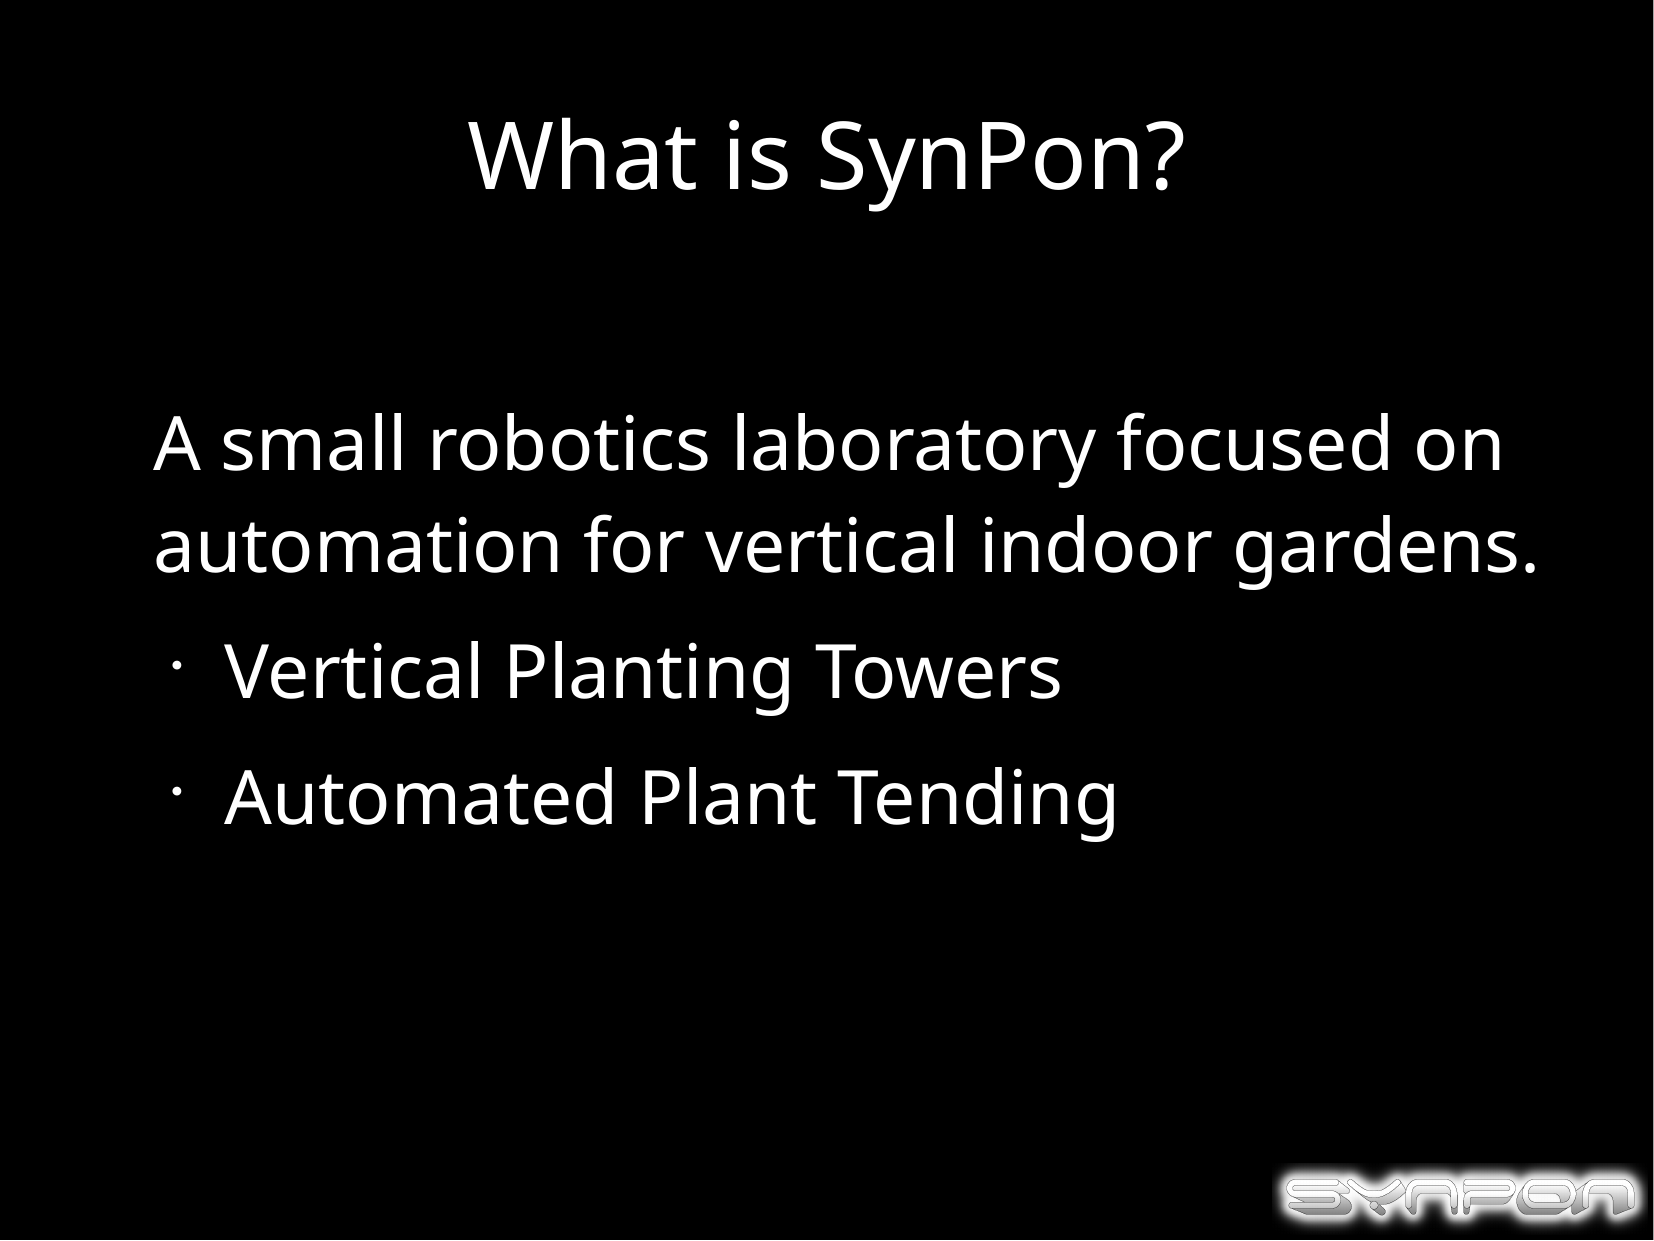

# What is SynPon?
A small robotics laboratory focused on automation for vertical indoor gardens.
Vertical Planting Towers
Automated Plant Tending